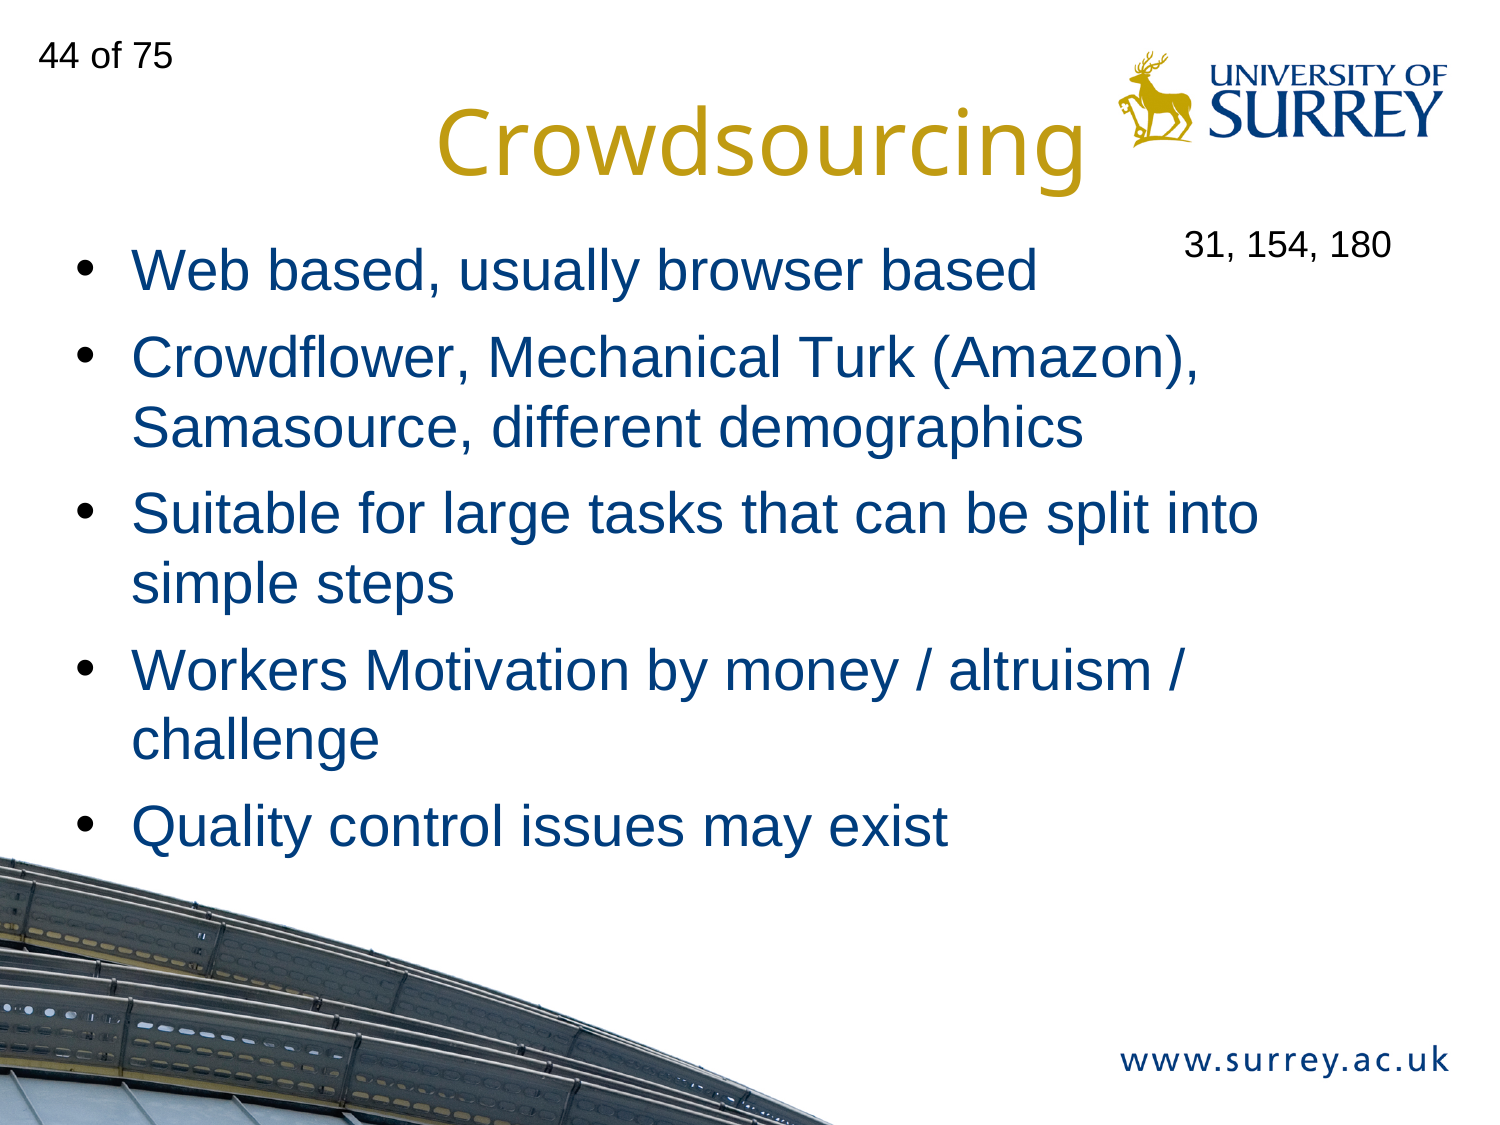

# Crowdsourcing
31, 154, 180
Web based, usually browser based
Crowdflower, Mechanical Turk (Amazon), Samasource, different demographics
Suitable for large tasks that can be split into simple steps
Workers Motivation by money / altruism / challenge
Quality control issues may exist